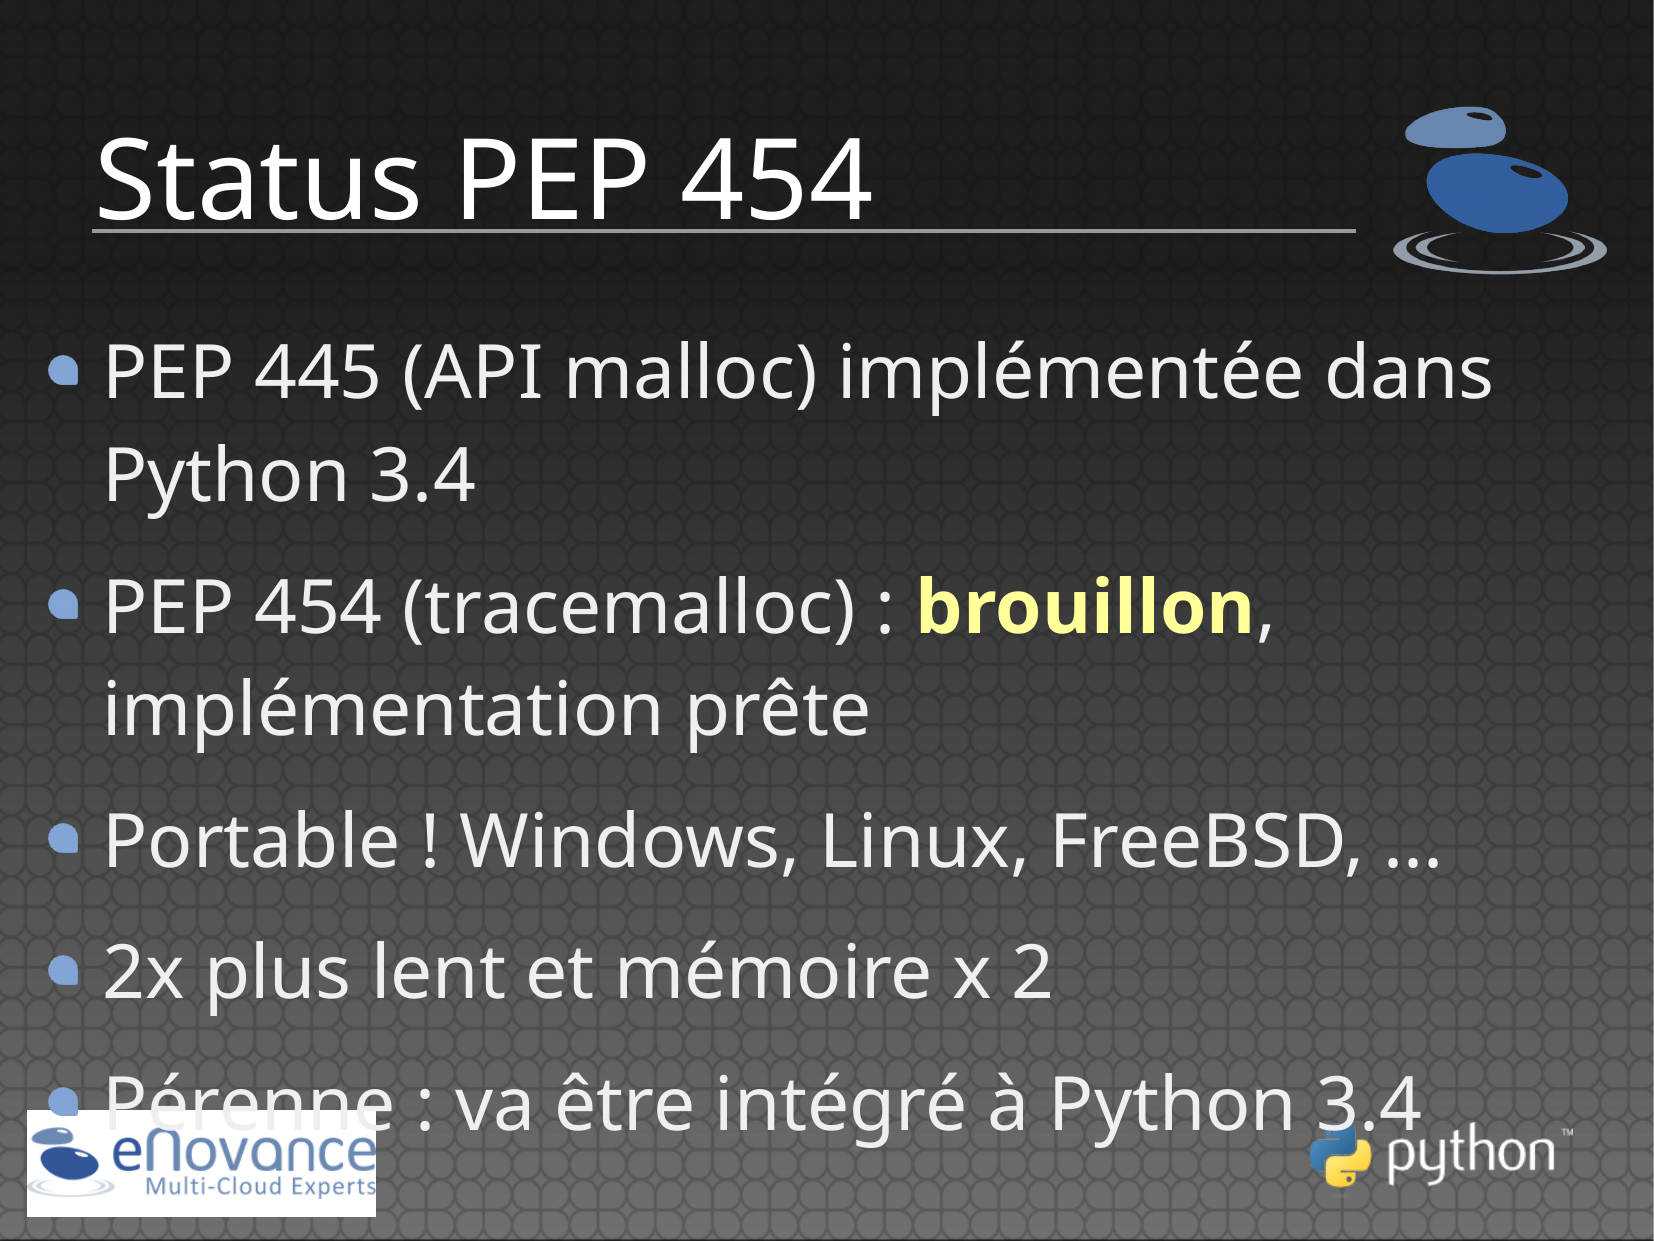

Status PEP 454
# PEP 445 (API malloc) implémentée dans Python 3.4
PEP 454 (tracemalloc) : brouillon, implémentation prête
Portable ! Windows, Linux, FreeBSD, ...
2x plus lent et mémoire x 2
Pérenne : va être intégré à Python 3.4